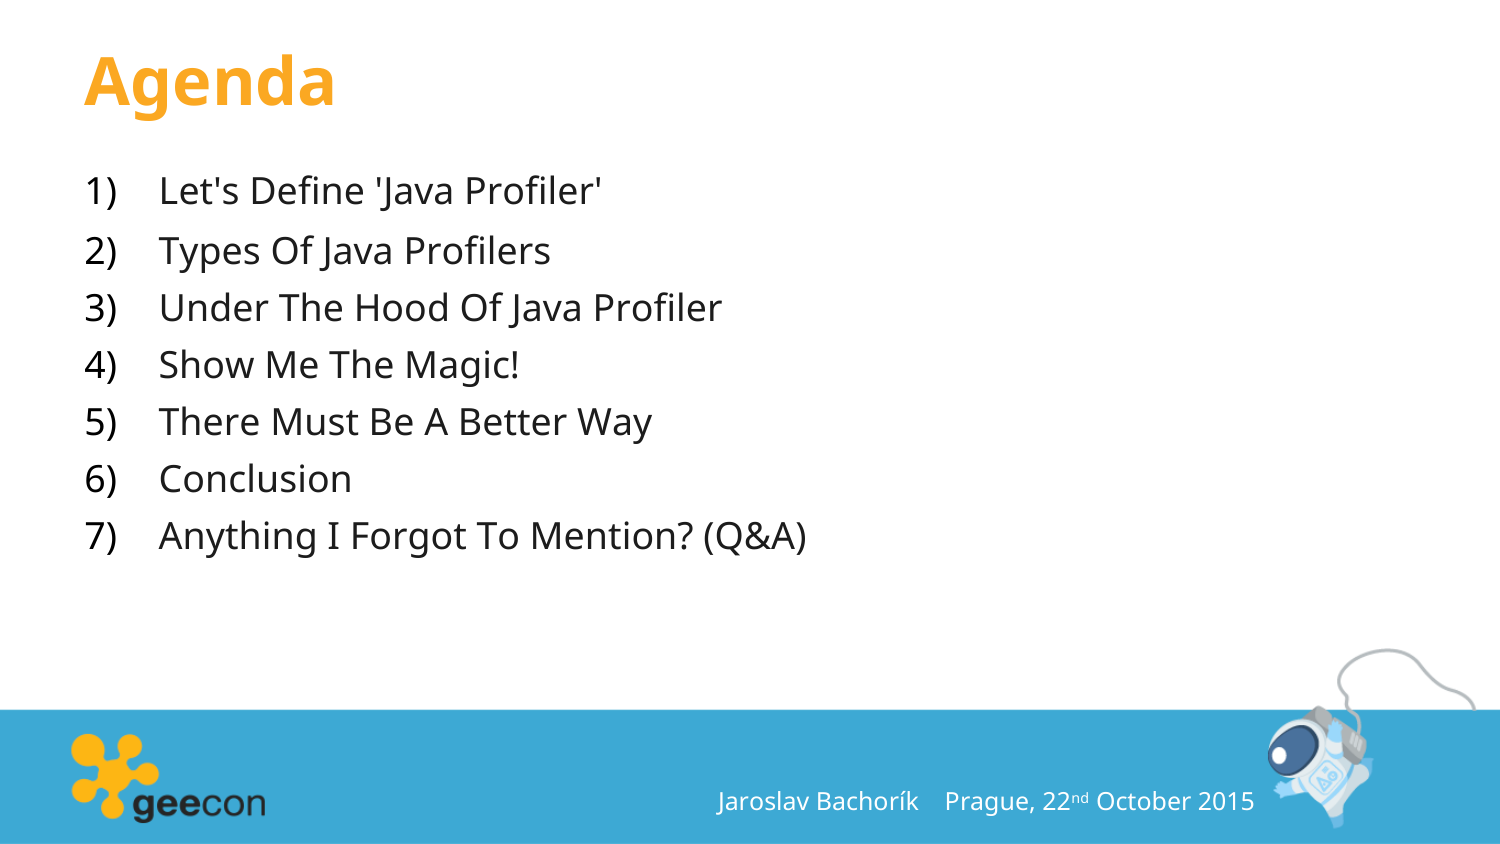

# Agenda
 Let's Define 'Java Profiler'
 Types Of Java Profilers
 Under The Hood Of Java Profiler
 Show Me The Magic!
 There Must Be A Better Way
 Conclusion
 Anything I Forgot To Mention? (Q&A)
Jaroslav Bachorík Prague, 22nd October 2015